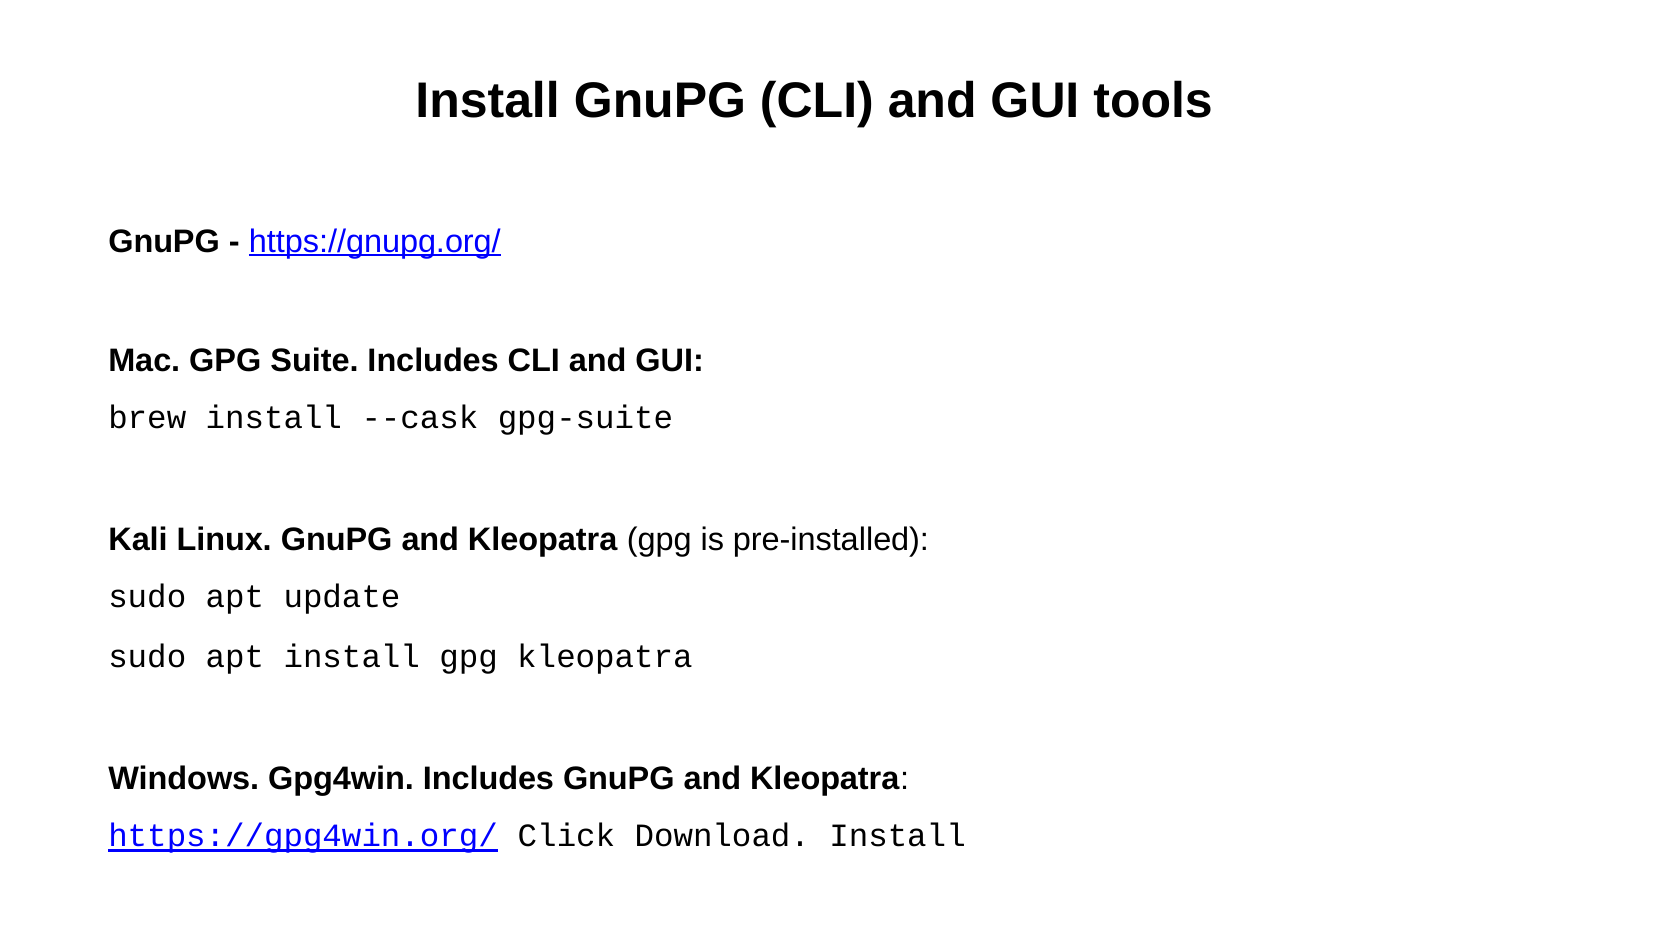

# Install GnuPG (CLI) and GUI tools
GnuPG - https://gnupg.org/
Mac. GPG Suite. Includes CLI and GUI:
brew install --cask gpg-suite
Kali Linux. GnuPG and Kleopatra (gpg is pre-installed):
sudo apt update
sudo apt install gpg kleopatra
Windows. Gpg4win. Includes GnuPG and Kleopatra:
https://gpg4win.org/ Click Download. Install